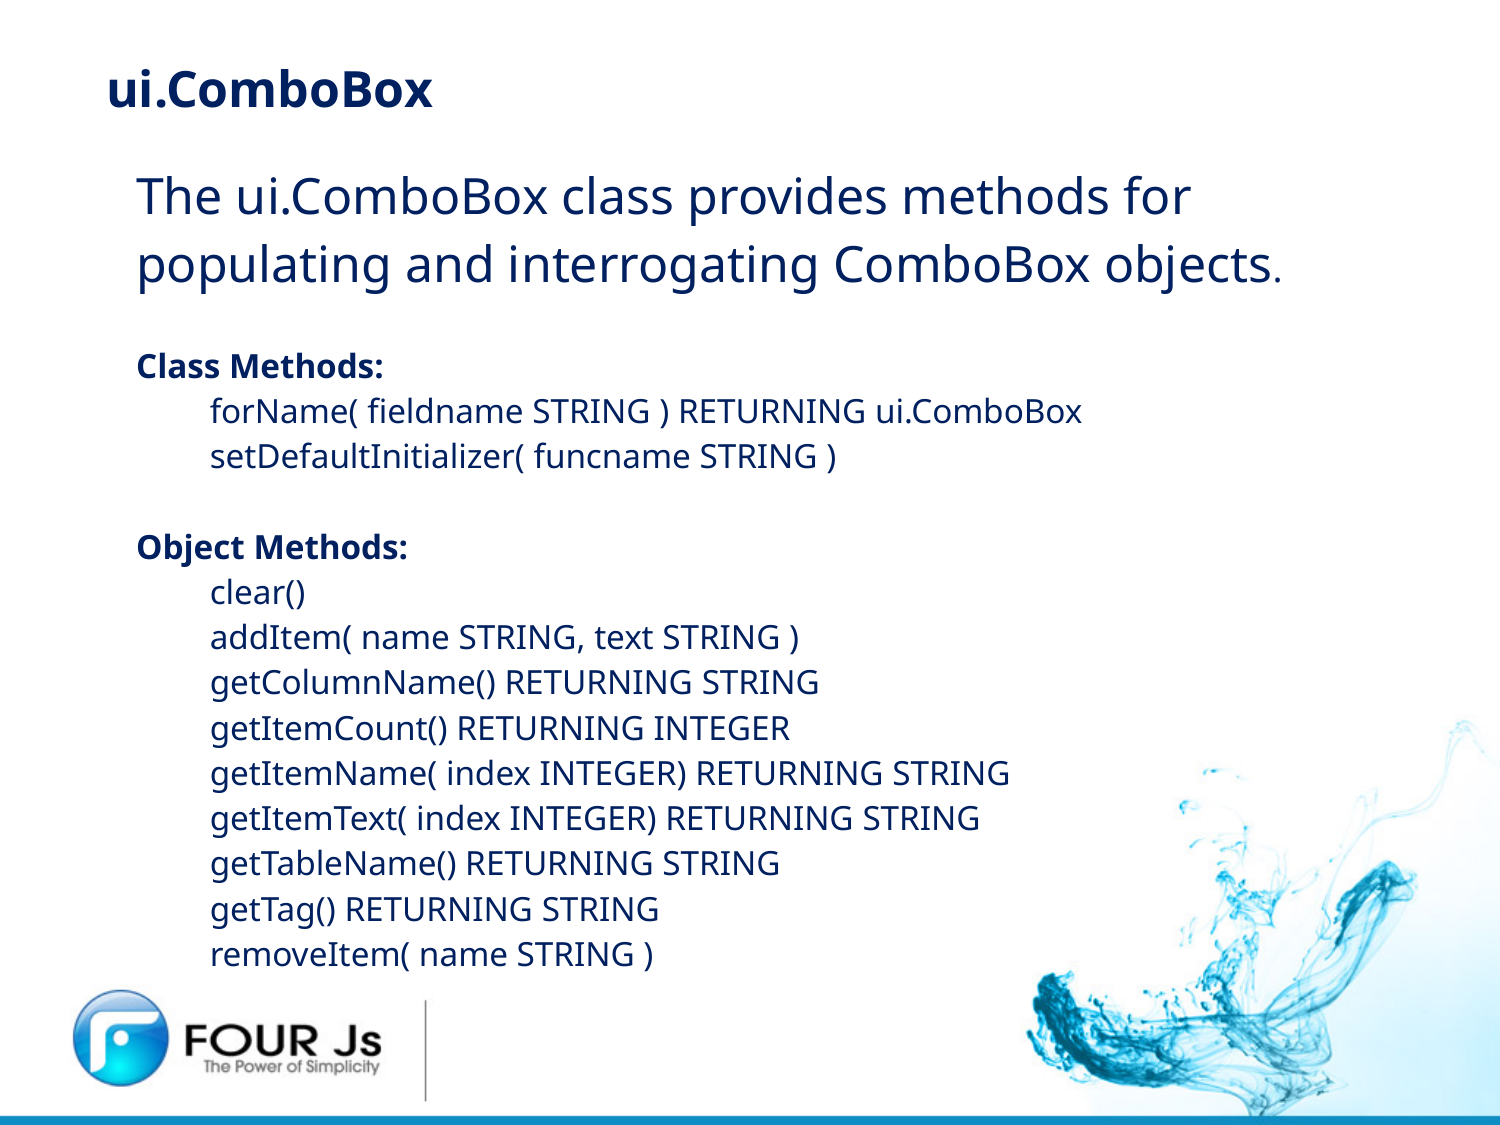

# ui.ComboBox
The ui.ComboBox class provides methods for populating and interrogating ComboBox objects.
Class Methods:
	forName( fieldname STRING ) RETURNING ui.ComboBox
	setDefaultInitializer( funcname STRING )
Object Methods:
	clear()
	addItem( name STRING, text STRING )
	getColumnName() RETURNING STRING
	getItemCount() RETURNING INTEGER
	getItemName( index INTEGER) RETURNING STRING
	getItemText( index INTEGER) RETURNING STRING
	getTableName() RETURNING STRING
	getTag() RETURNING STRING
	removeItem( name STRING )